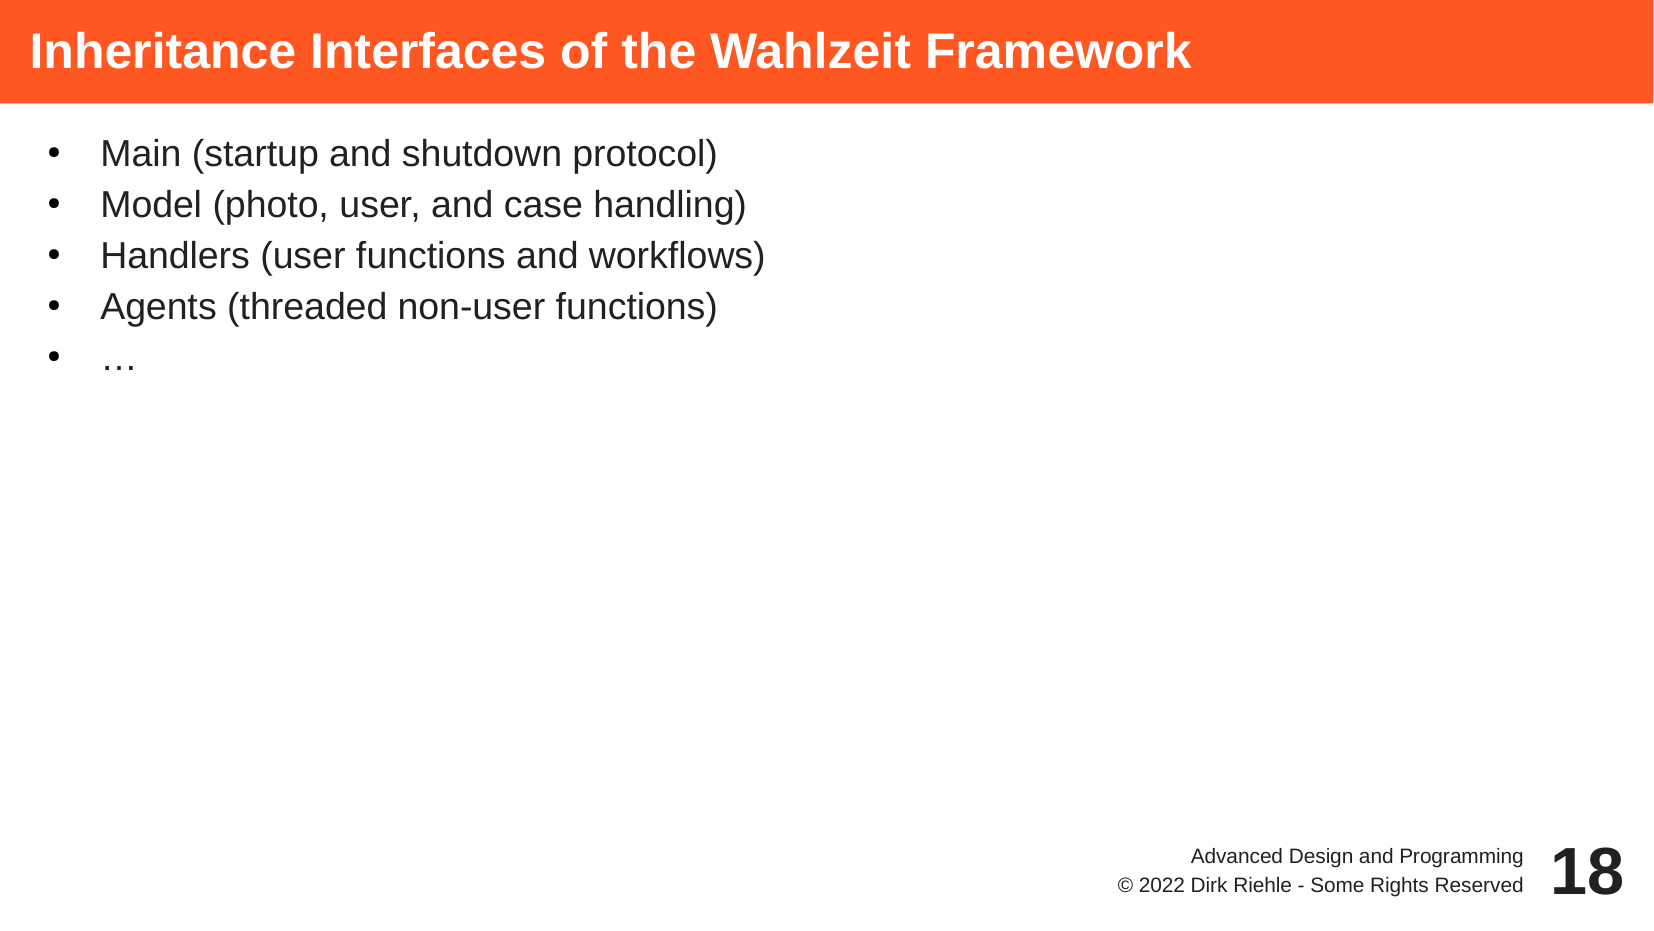

# Inheritance Interfaces of the Wahlzeit Framework
Main (startup and shutdown protocol)
Model (photo, user, and case handling)
Handlers (user functions and workflows)
Agents (threaded non-user functions)
…
Advanced Design and Programming
18
© 2022 Dirk Riehle - Some Rights Reserved